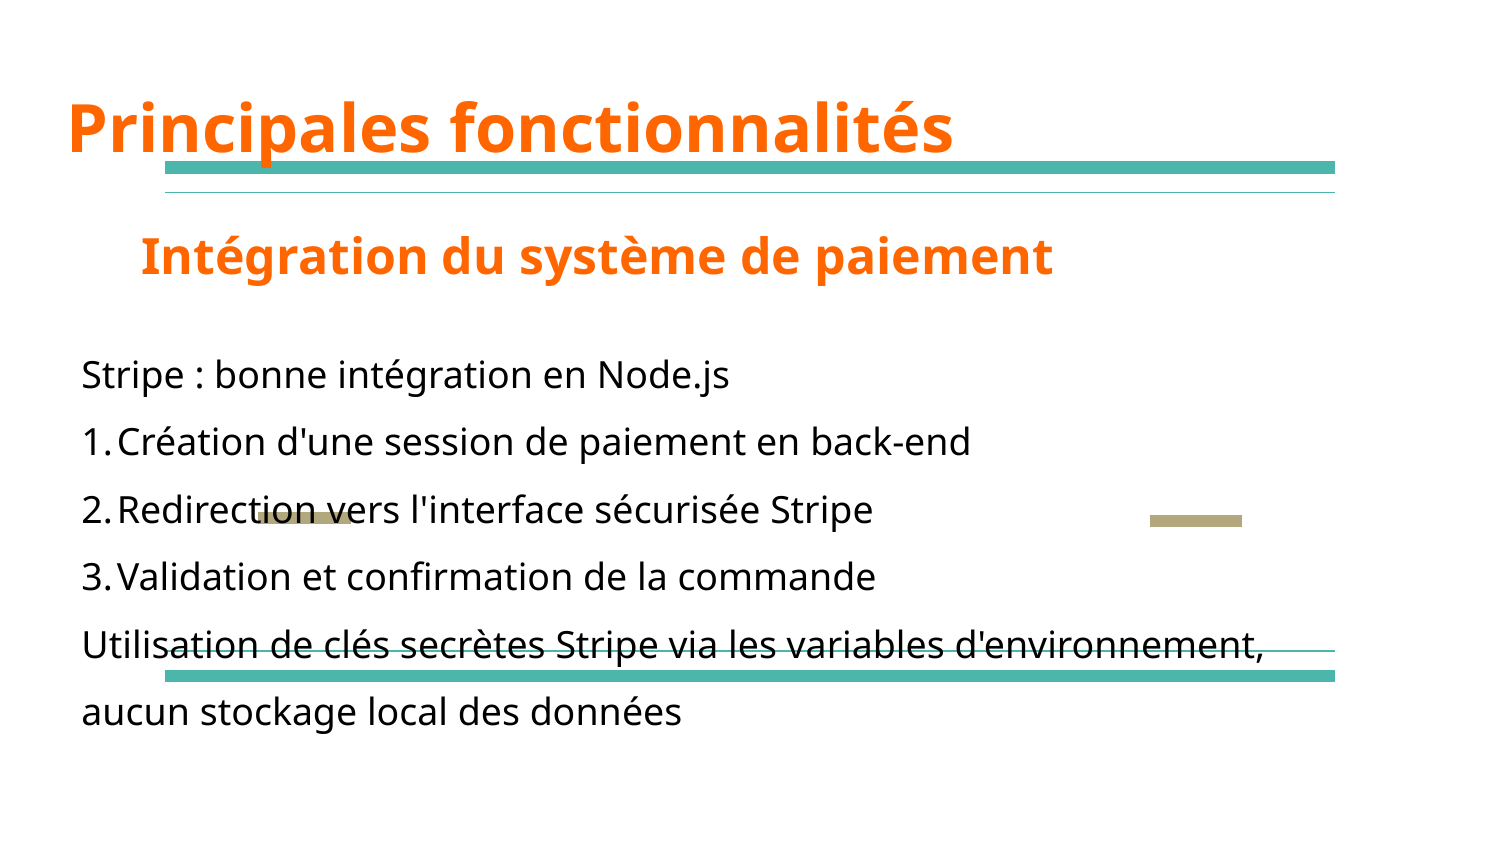

# Principales fonctionnalités
Intégration du système de paiement
Stripe : bonne intégration en Node.js
Création d'une session de paiement en back-end
Redirection vers l'interface sécurisée Stripe
Validation et confirmation de la commande
Utilisation de clés secrètes Stripe via les variables d'environnement, aucun stockage local des données